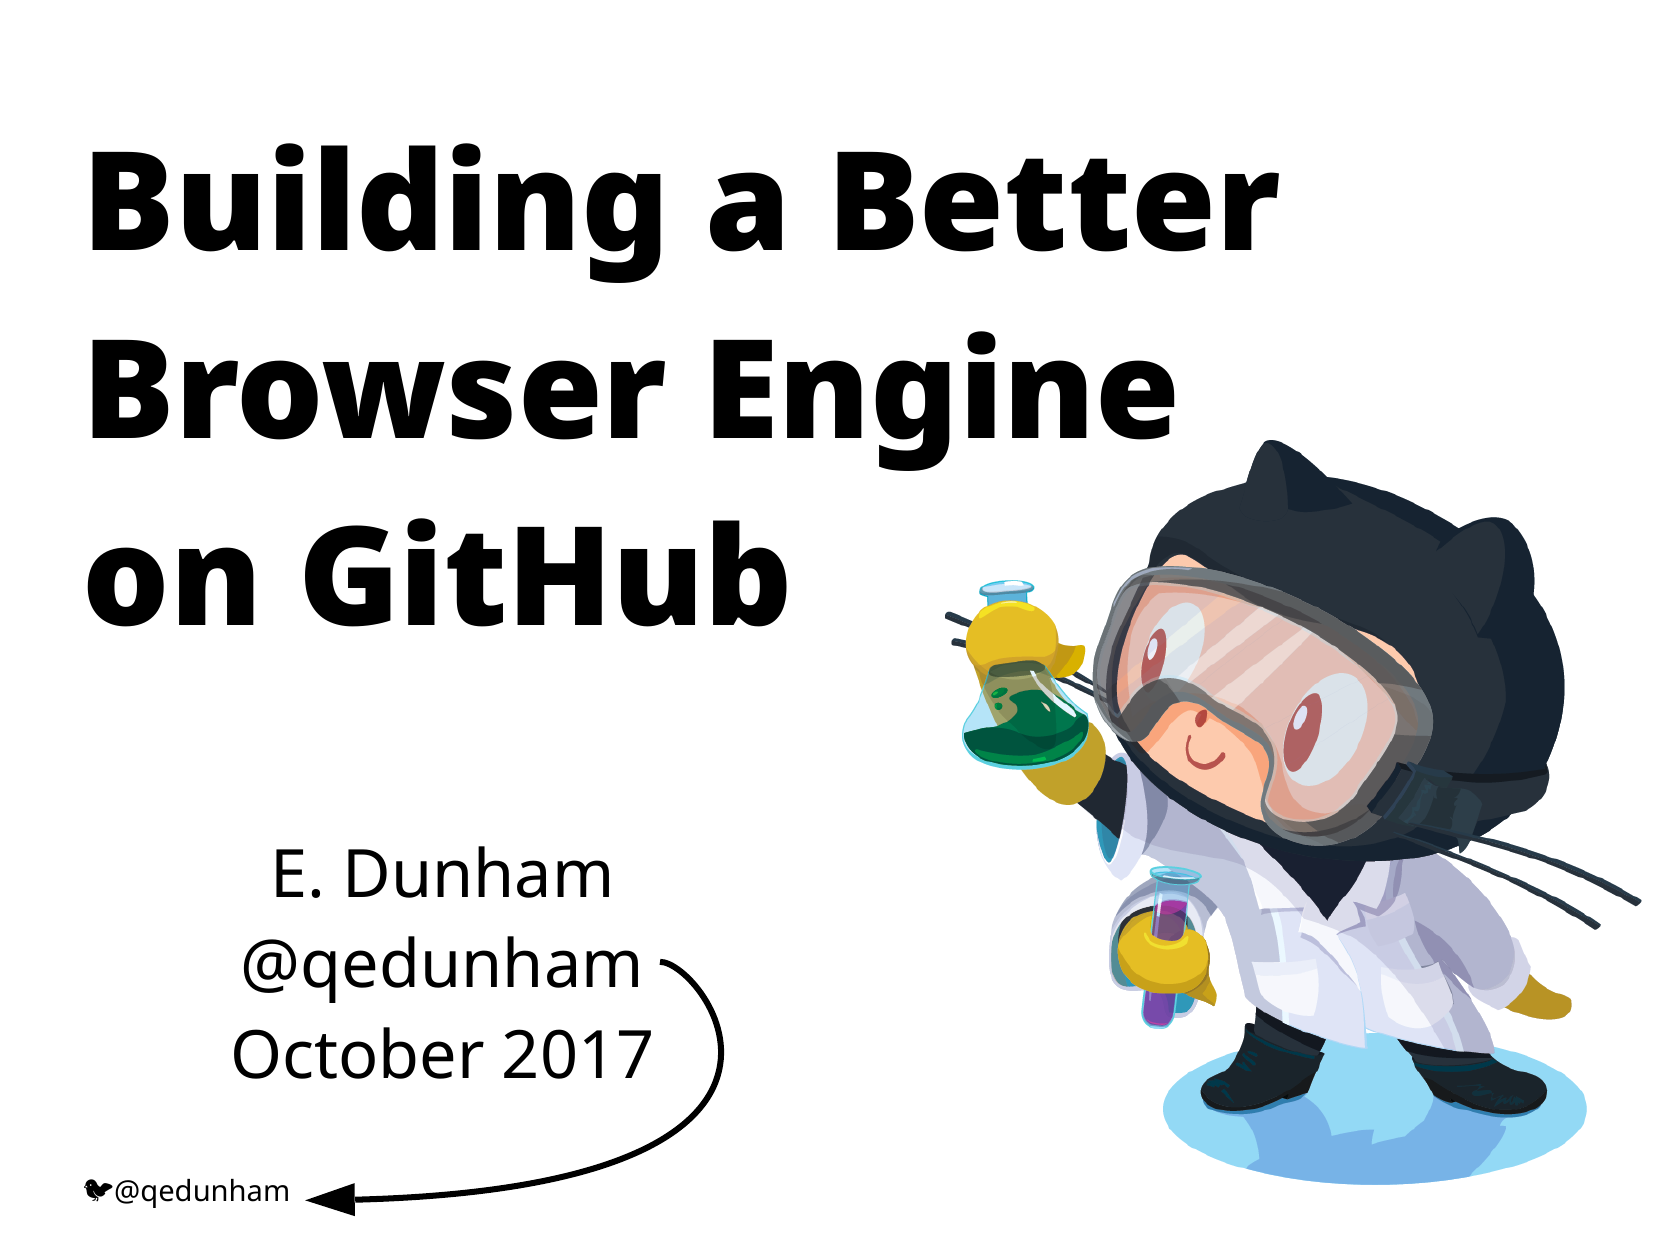

# Building a Better Browser Engine on GitHub
E. Dunham
@qedunham
October 2017